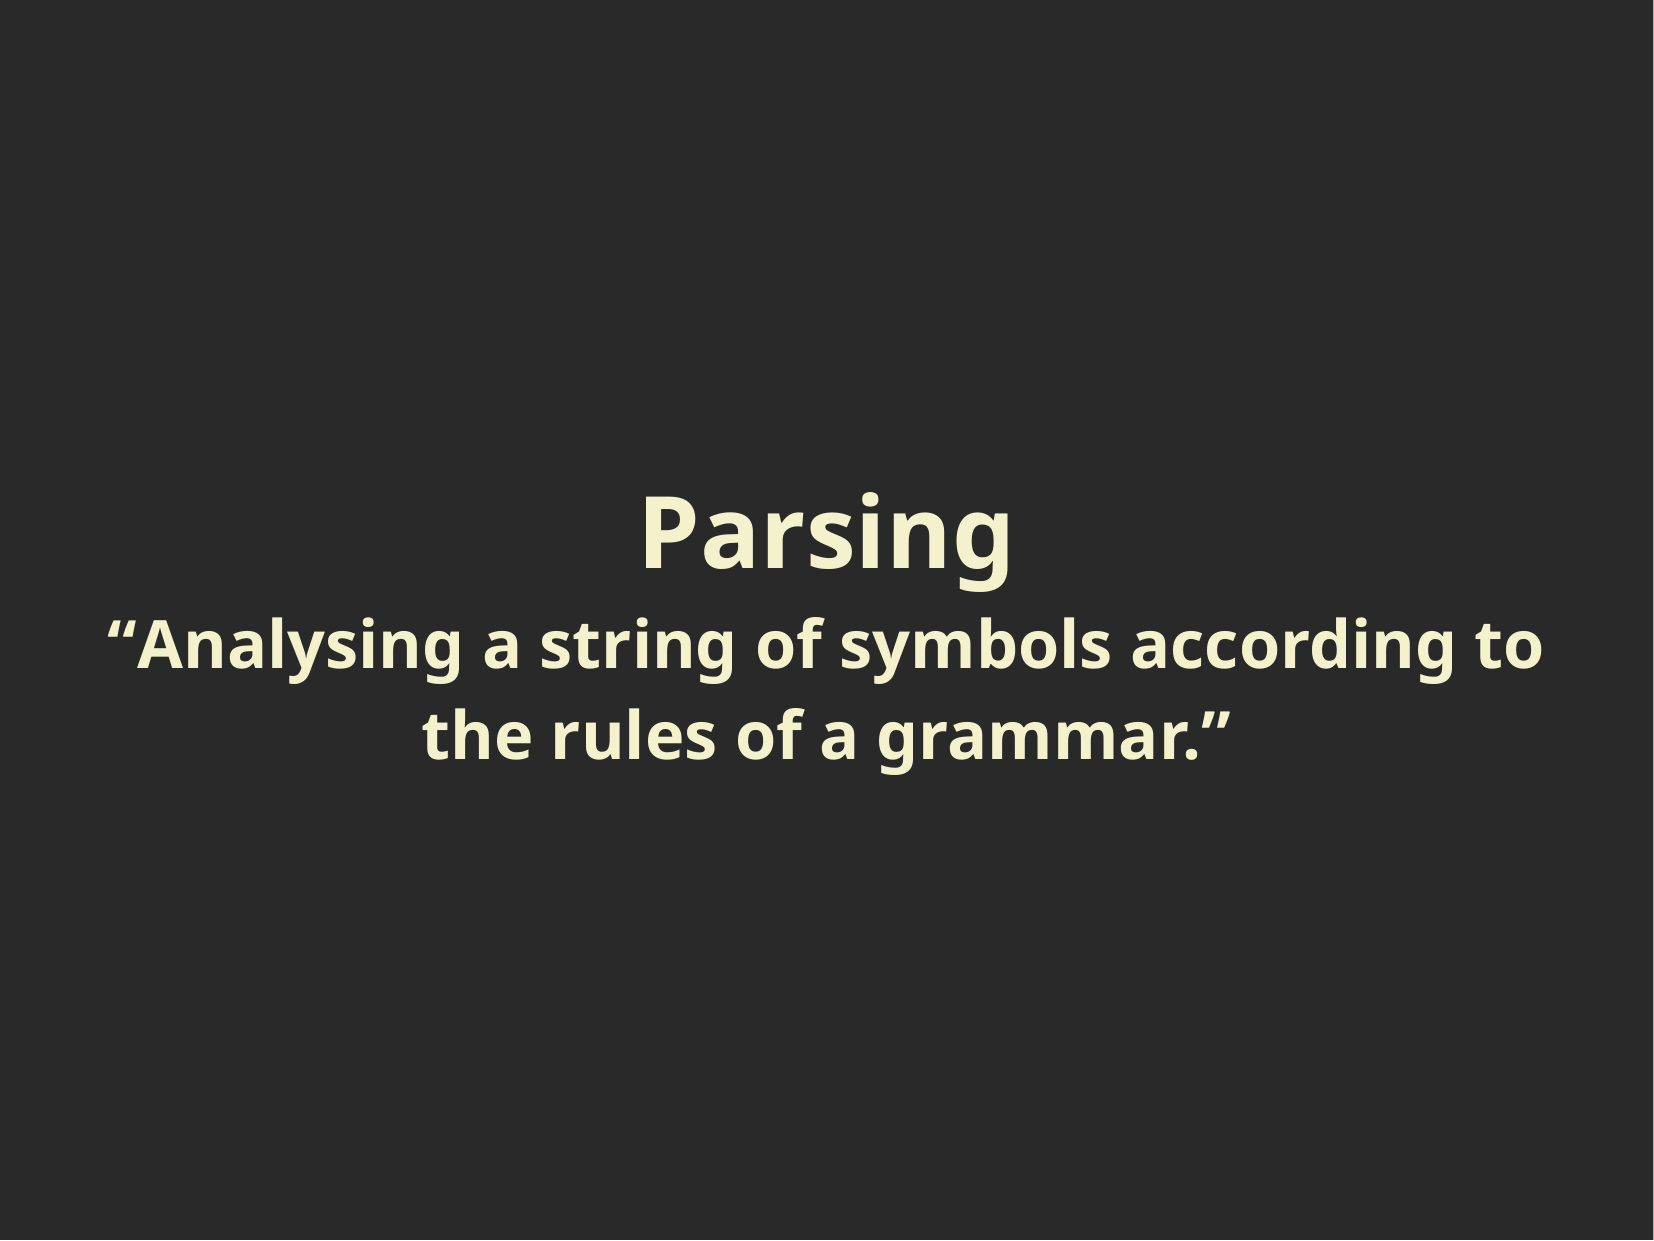

# Parsing
“Analysing a string of symbols according to the rules of a grammar.”